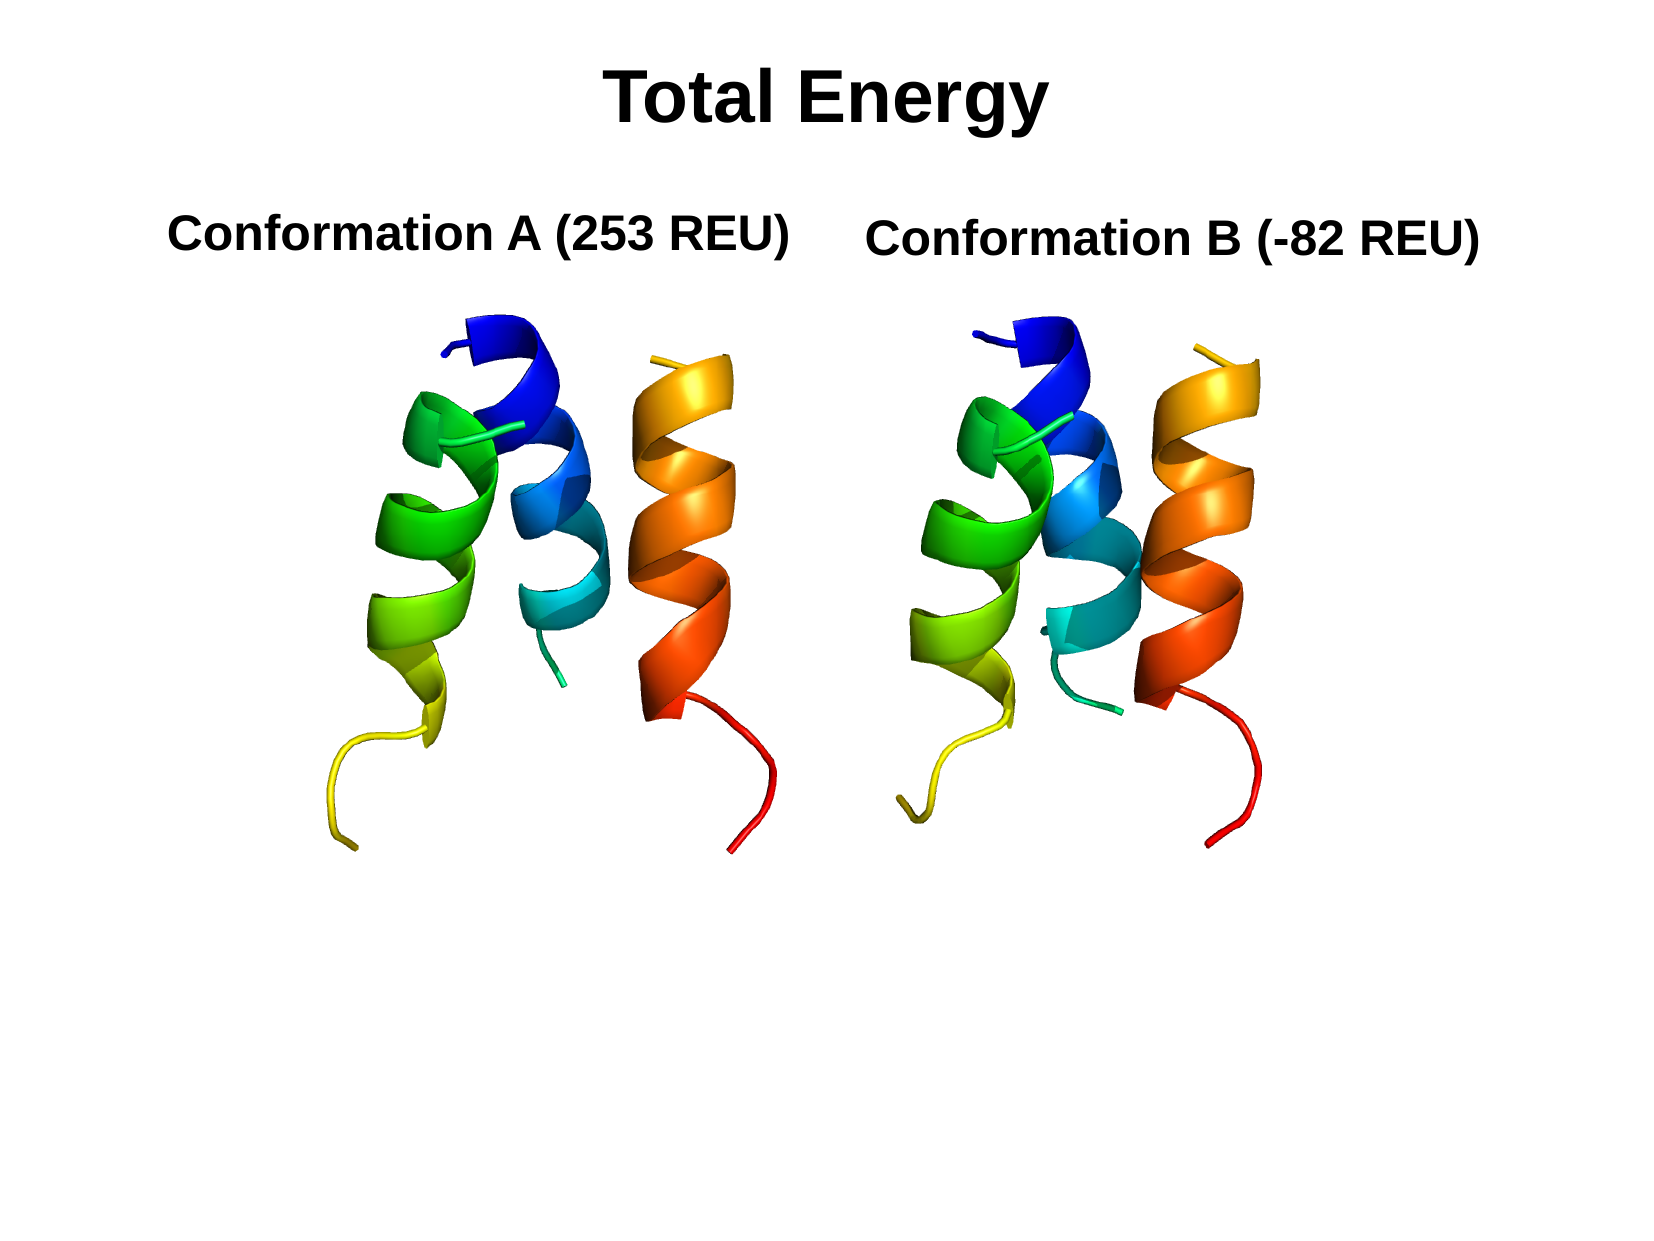

Total Energy
Conformation A (253 REU)
Conformation B (-82 REU)